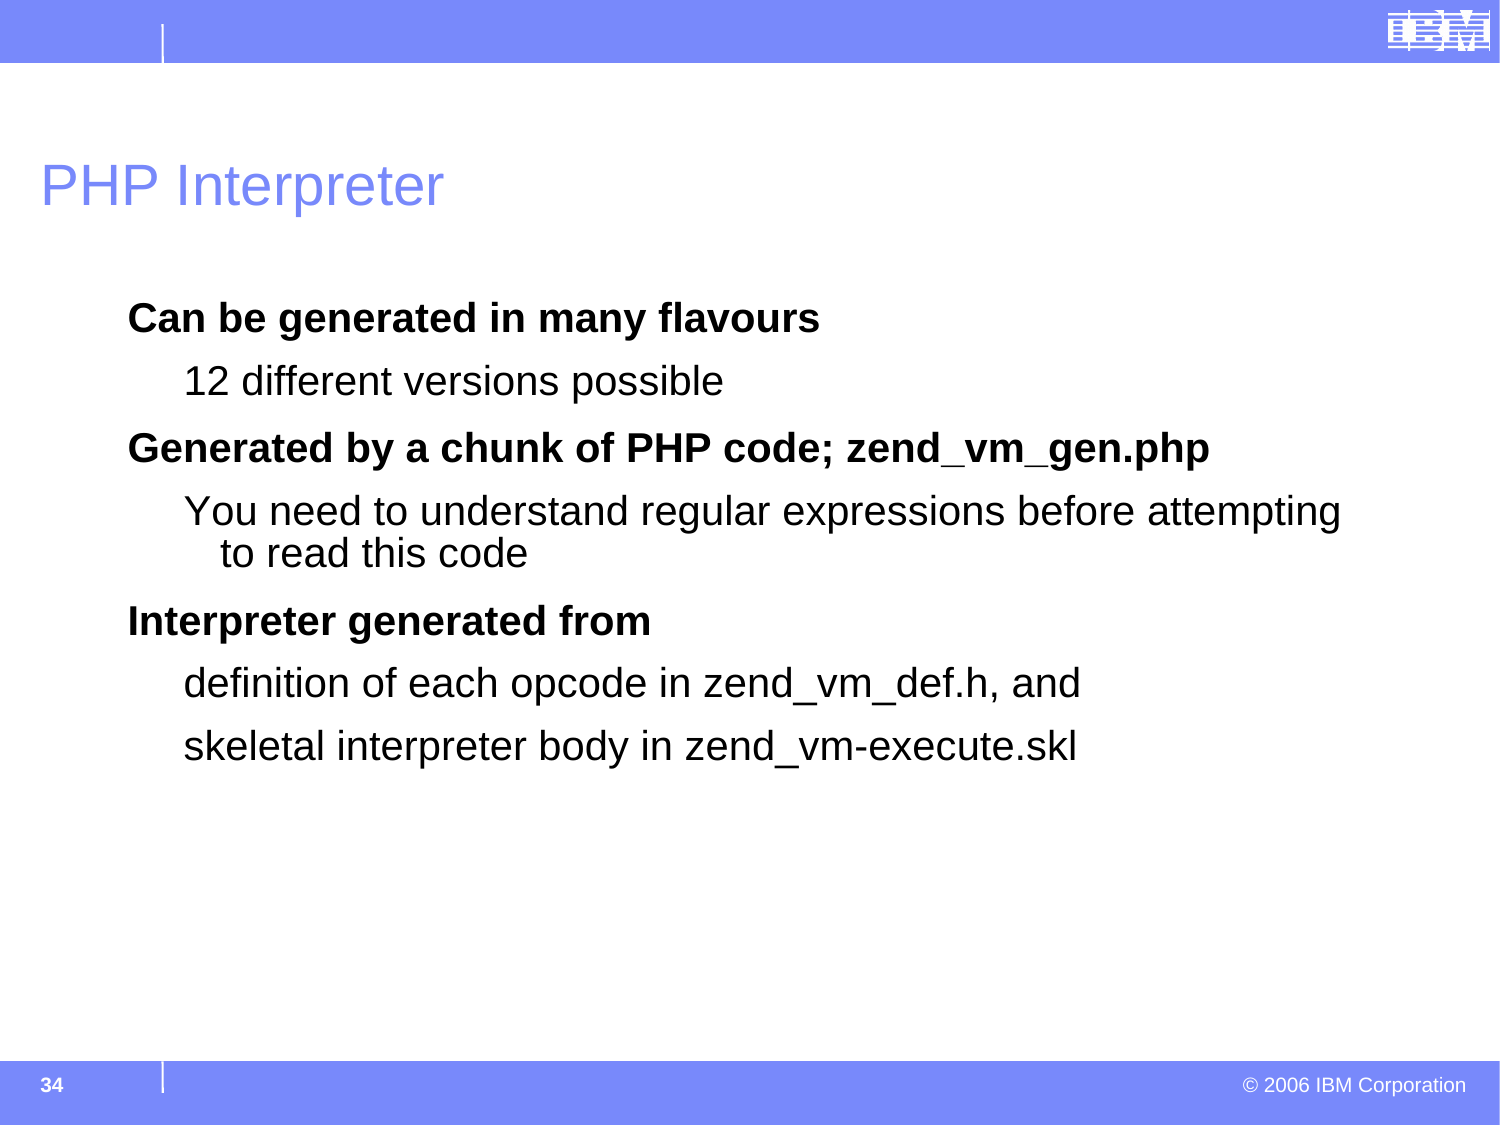

# PHP Interpreter
Can be generated in many flavours
12 different versions possible
Generated by a chunk of PHP code; zend_vm_gen.php
You need to understand regular expressions before attempting to read this code
Interpreter generated from
definition of each opcode in zend_vm_def.h, and
skeletal interpreter body in zend_vm-execute.skl
34